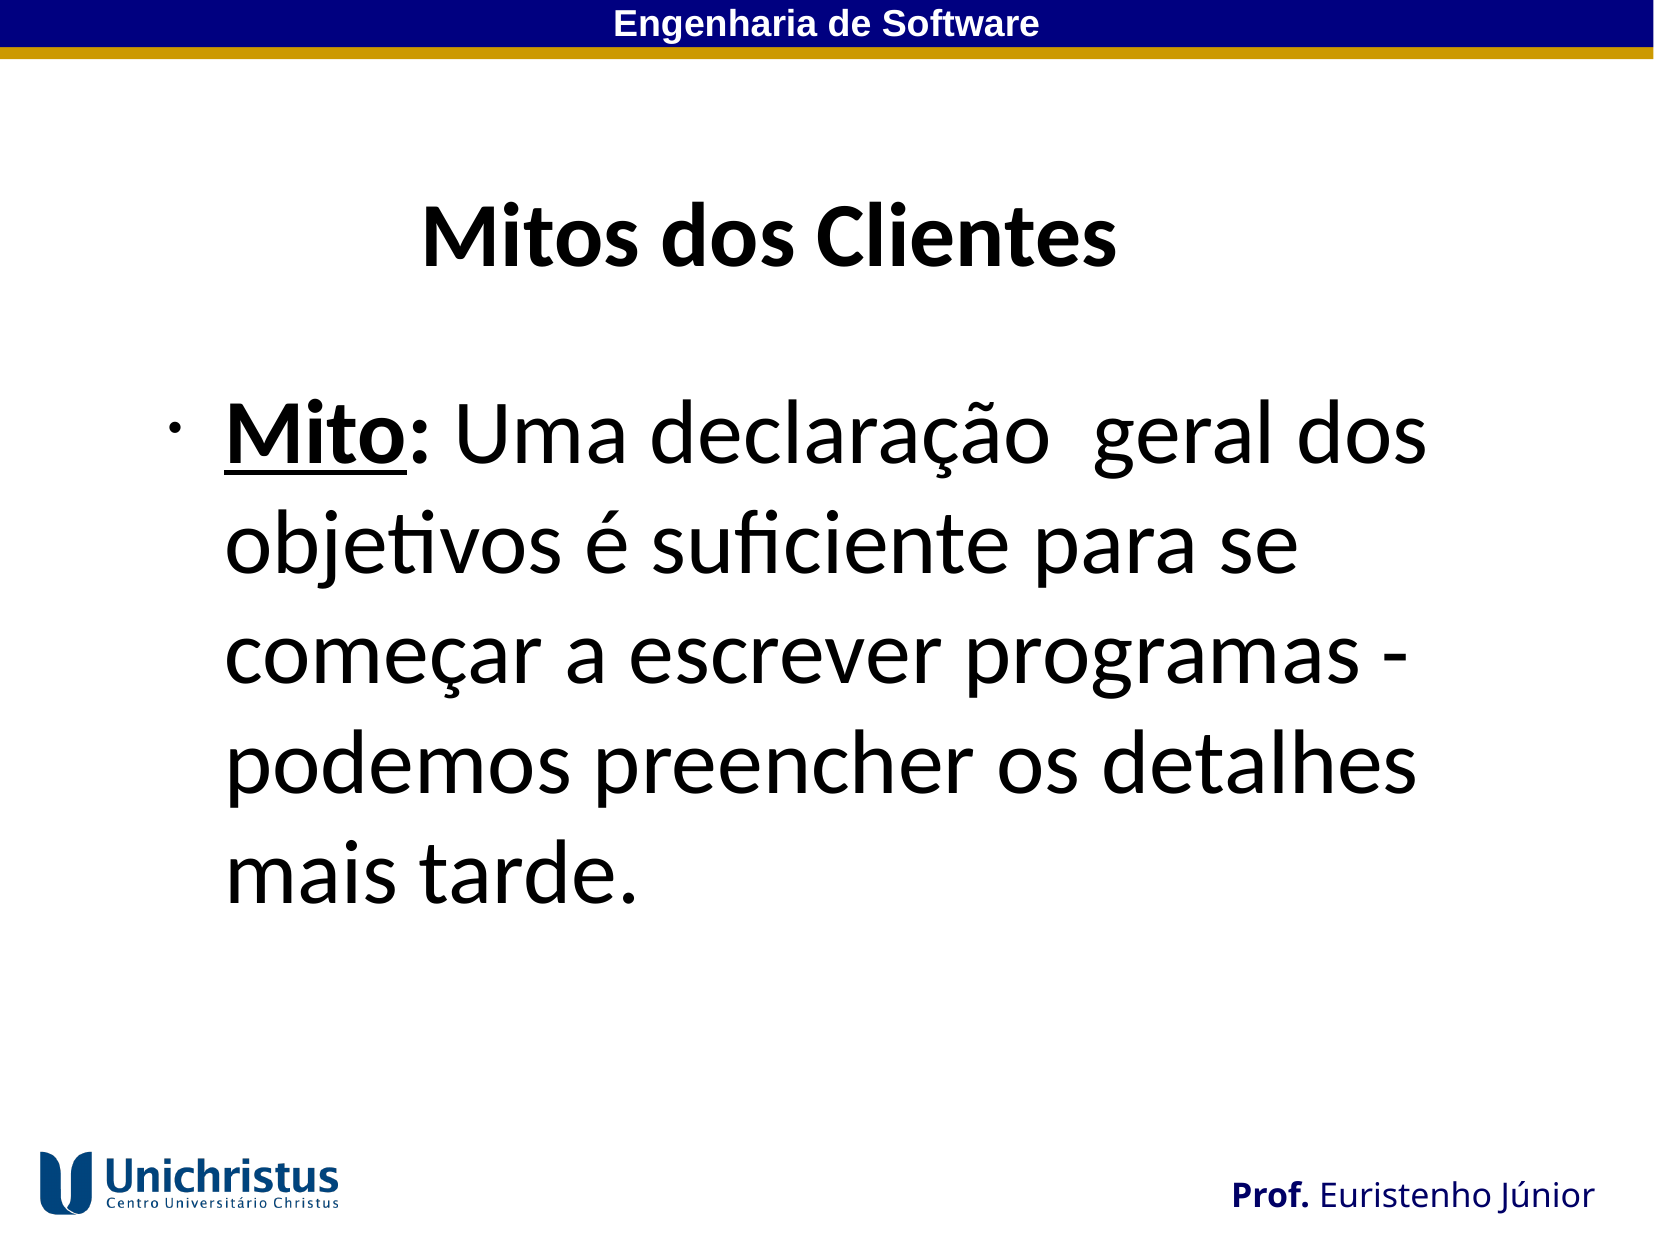

Engenharia de Software
# Mitos dos Clientes
Mito: Uma declaração geral dos objetivos é suficiente para se começar a escrever programas - podemos preencher os detalhes mais tarde.
Prof. Euristenho Júnior